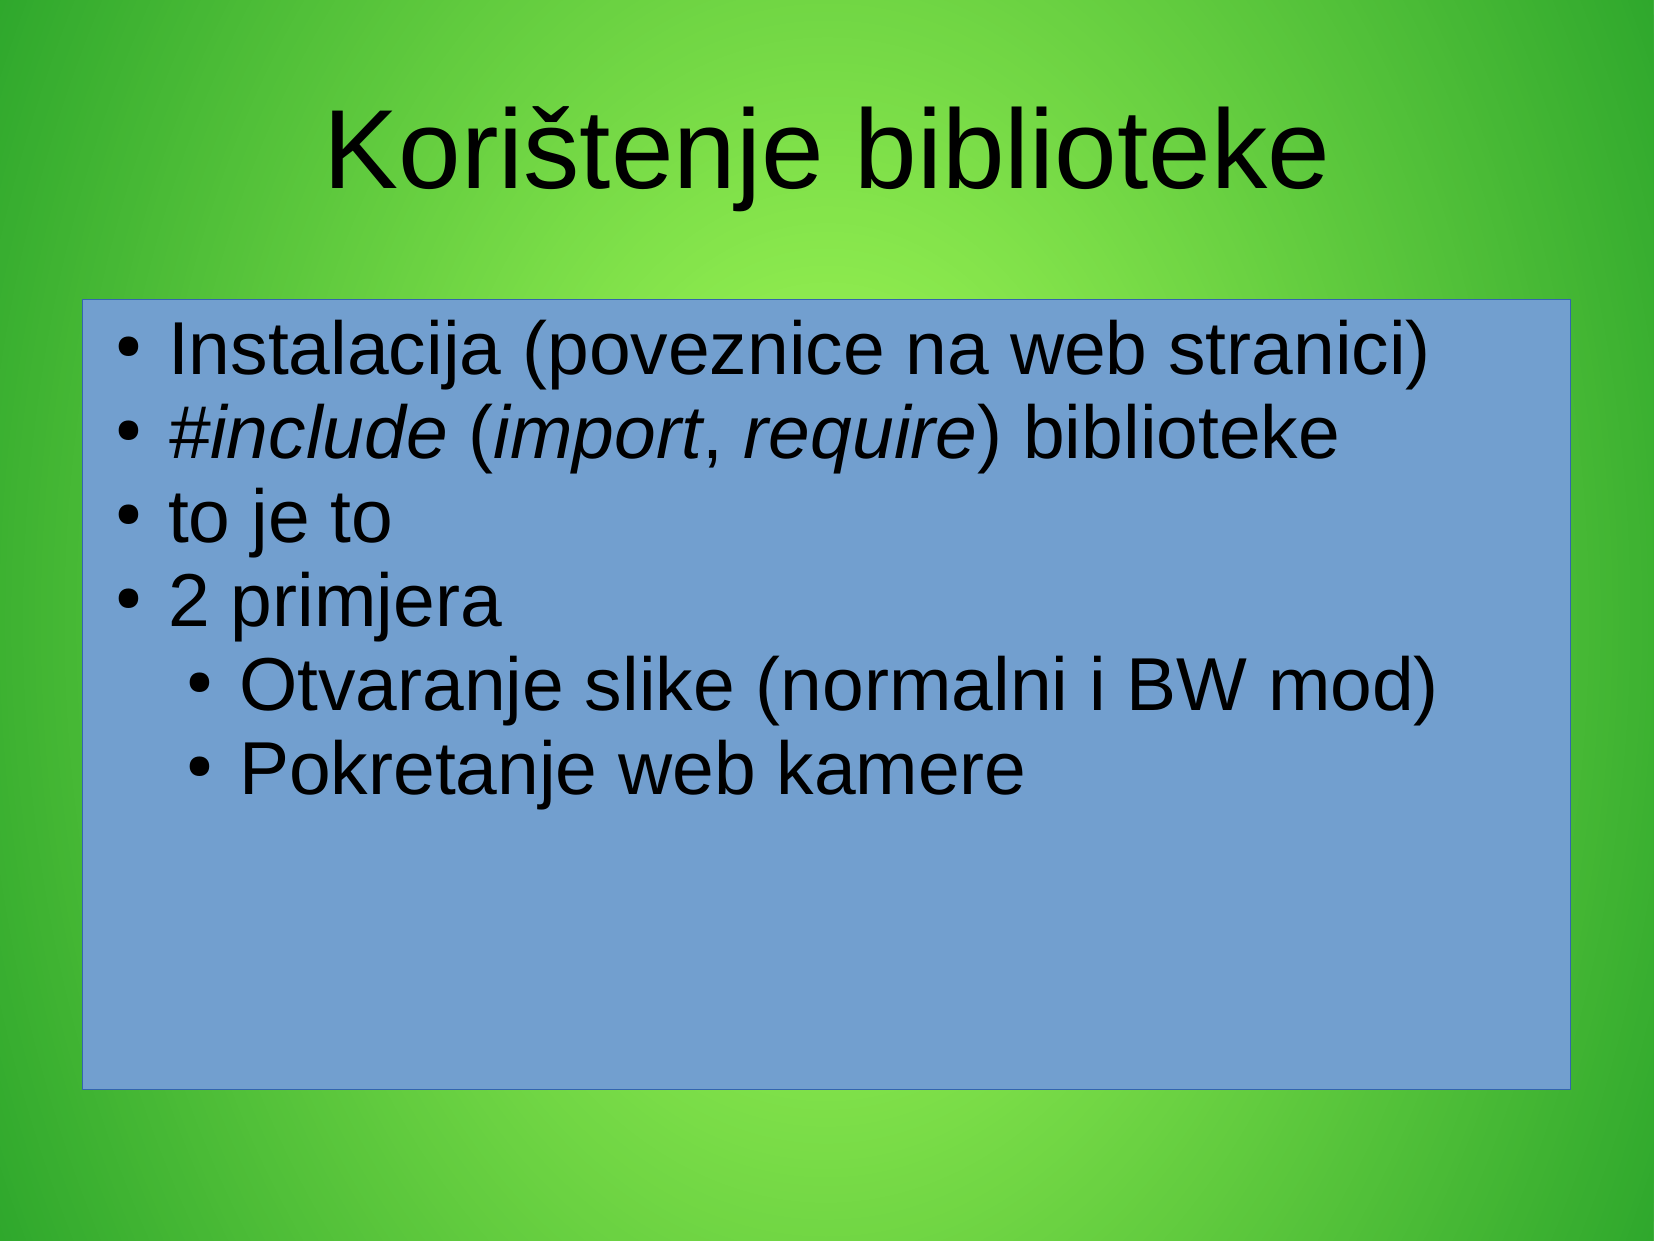

# Korištenje biblioteke
Instalacija (poveznice na web stranici)
#include (import, require) biblioteke
to je to
2 primjera
Otvaranje slike (normalni i BW mod)
Pokretanje web kamere